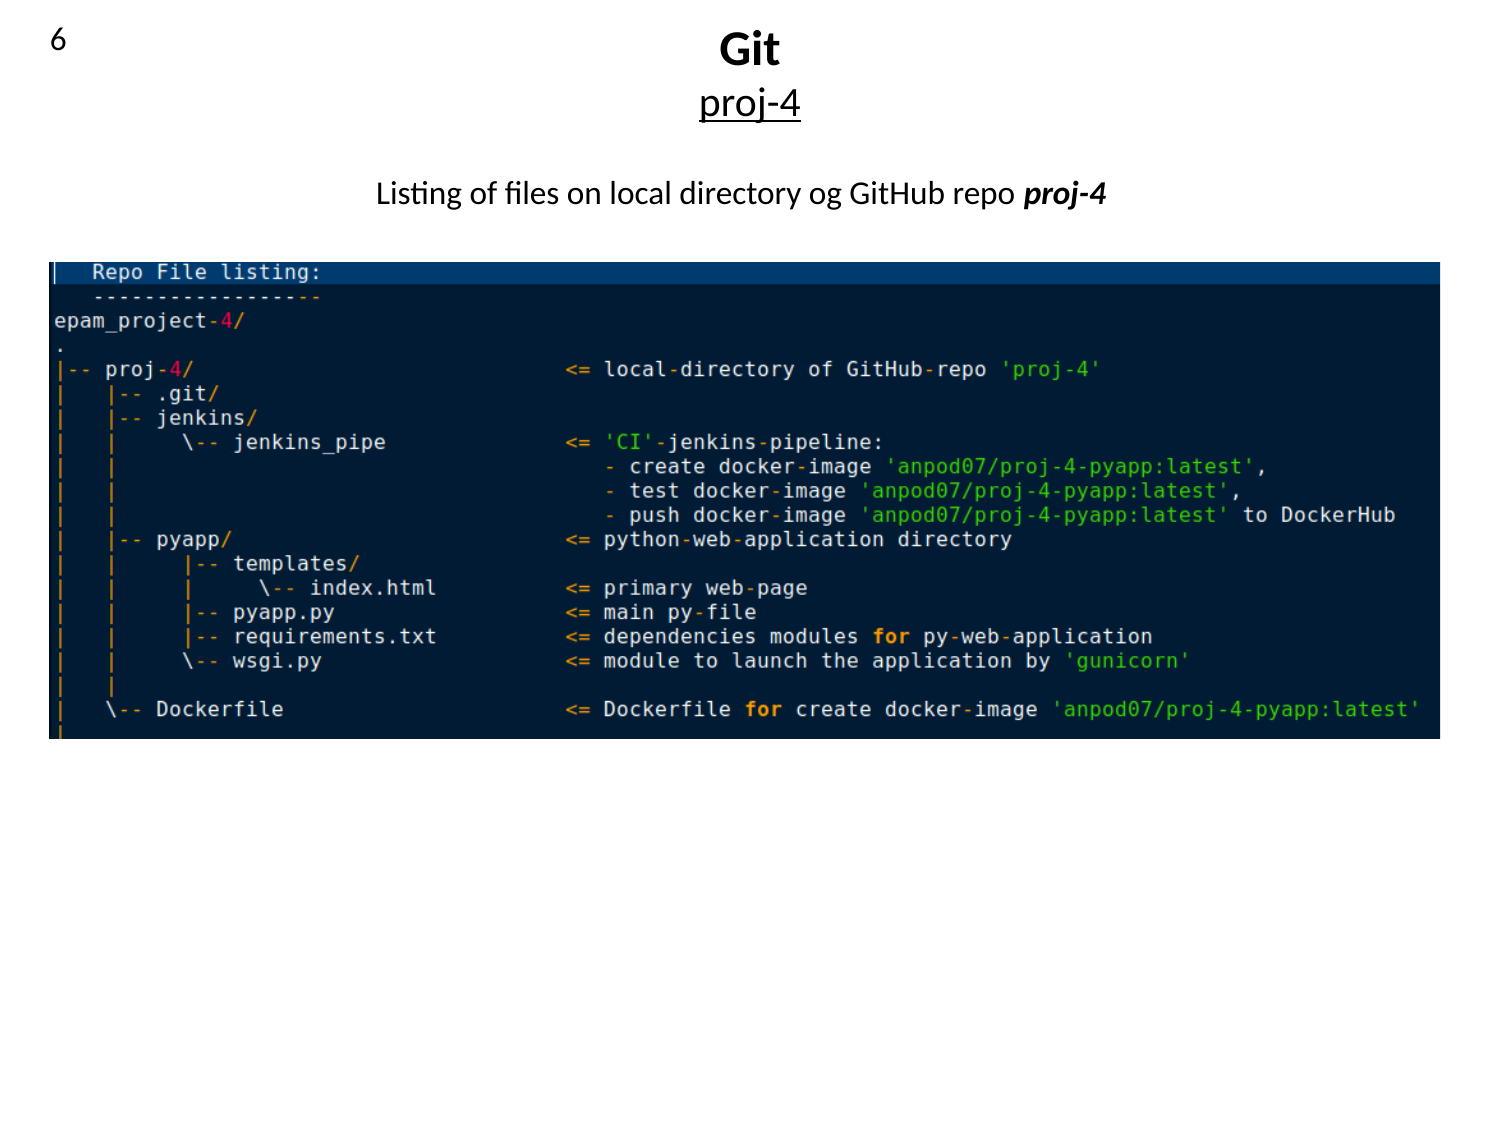

6
# Git proj-4
Listing of files on local directory og GitHub repo proj-4